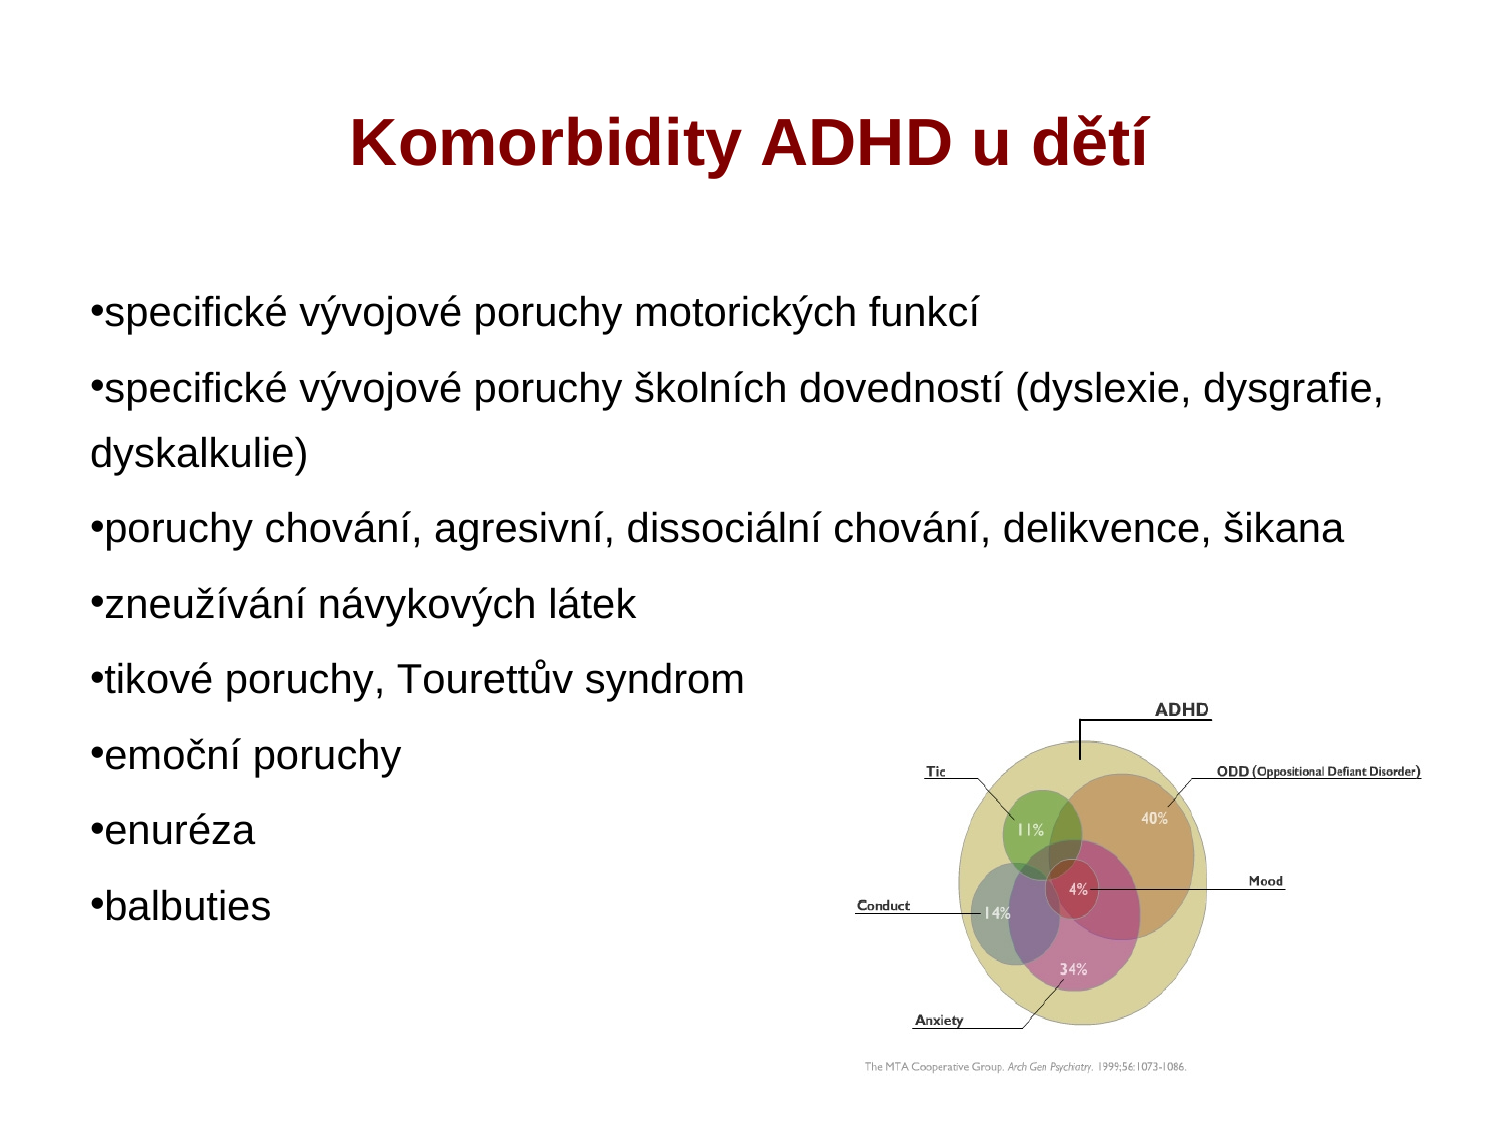

# Komorbidity ADHD u dětí
specifické vývojové poruchy motorických funkcí
specifické vývojové poruchy školních dovedností (dyslexie, dysgrafie, dyskalkulie)
poruchy chování, agresivní, dissociální chování, delikvence, šikana
zneužívání návykových látek
tikové poruchy, Tourettův syndrom
emoční poruchy
enuréza
balbuties